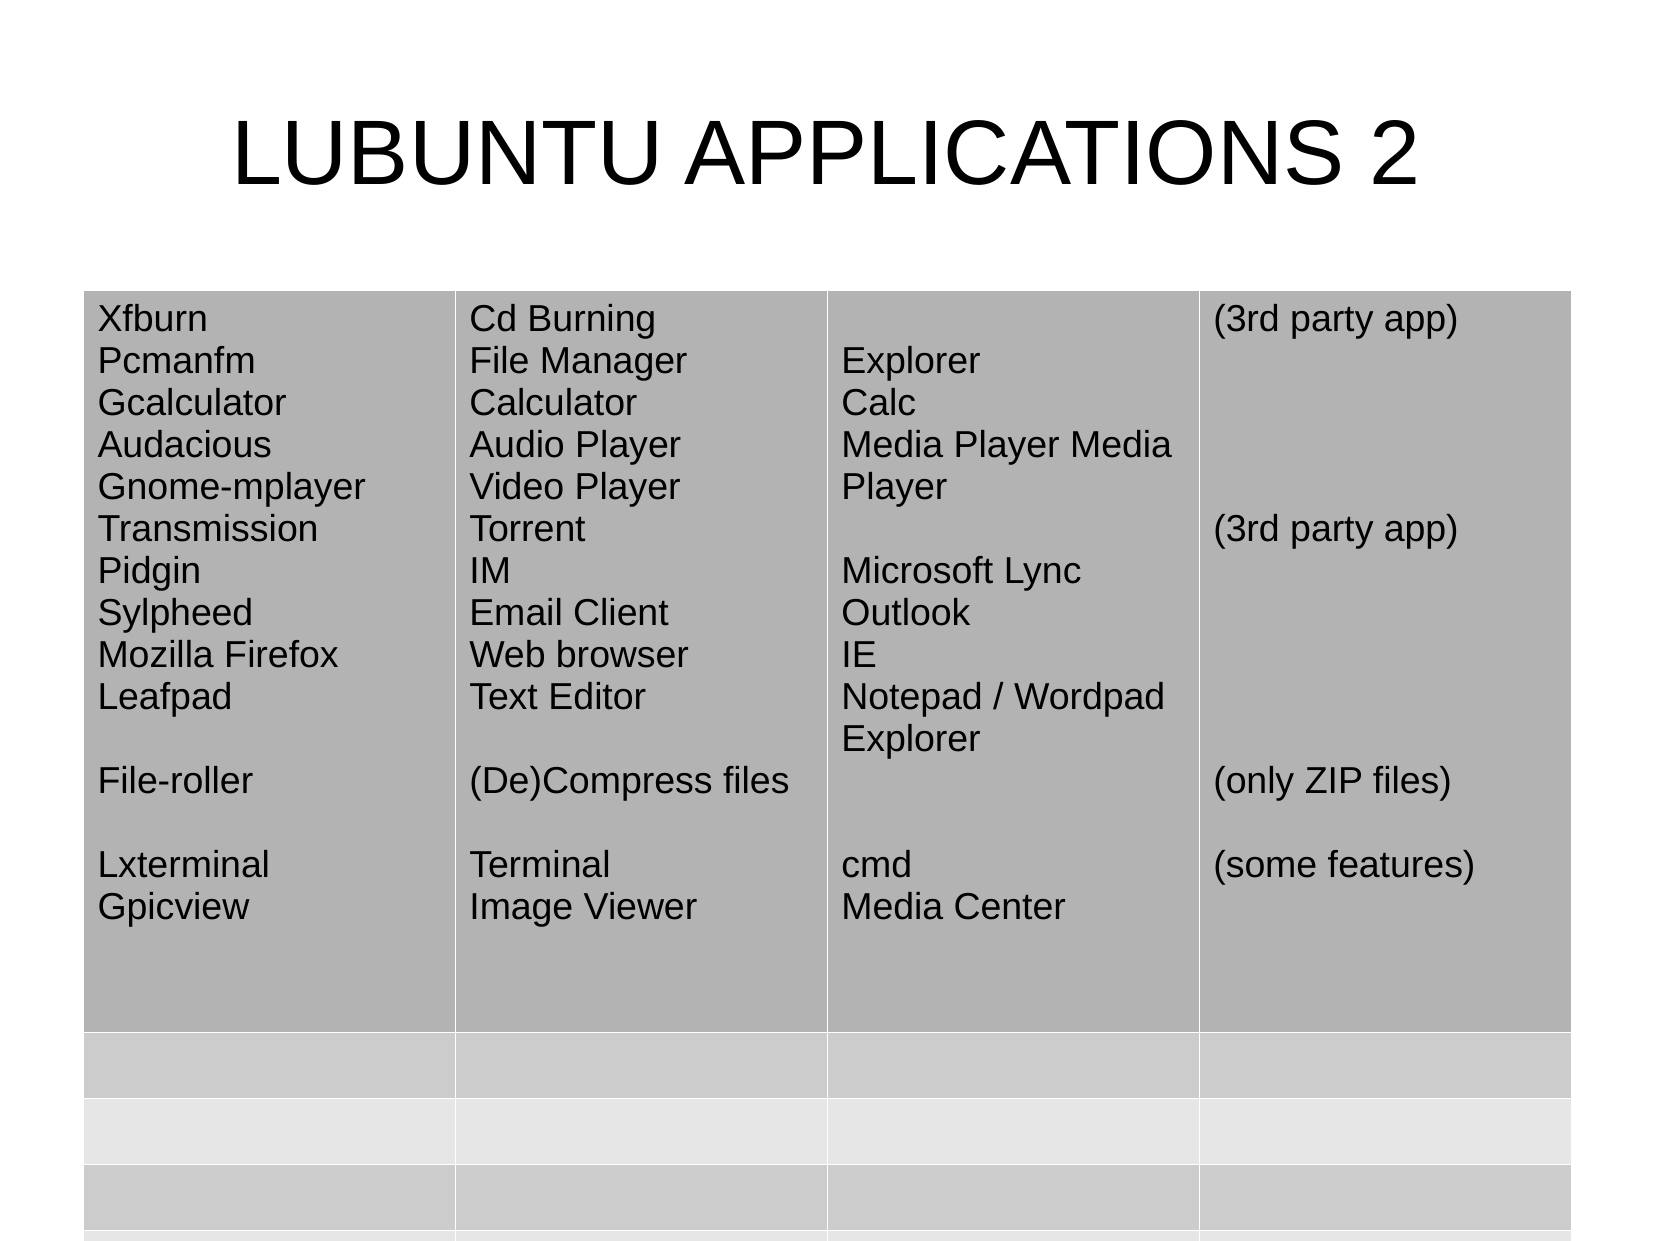

# LUBUNTU APPLICATIONS 2
| Xfburn Pcmanfm Gcalculator Audacious Gnome-mplayer Transmission Pidgin Sylpheed Mozilla Firefox Leafpad File-roller Lxterminal Gpicview | Cd Burning File Manager Calculator Audio Player Video Player Torrent IM Email Client Web browser Text Editor (De)Compress files Terminal Image Viewer | Explorer Calc Media Player Media Player Microsoft Lync Outlook IE Notepad / Wordpad Explorer cmd Media Center | (3rd party app) (3rd party app) (only ZIP files) (some features) |
| --- | --- | --- | --- |
| | | | |
| | | | |
| | | | |
| | | | |
| | | | |
| | | | |
| | | | |
| | | | |
| | | | |
| | | | |
| | | | |
| | | | |